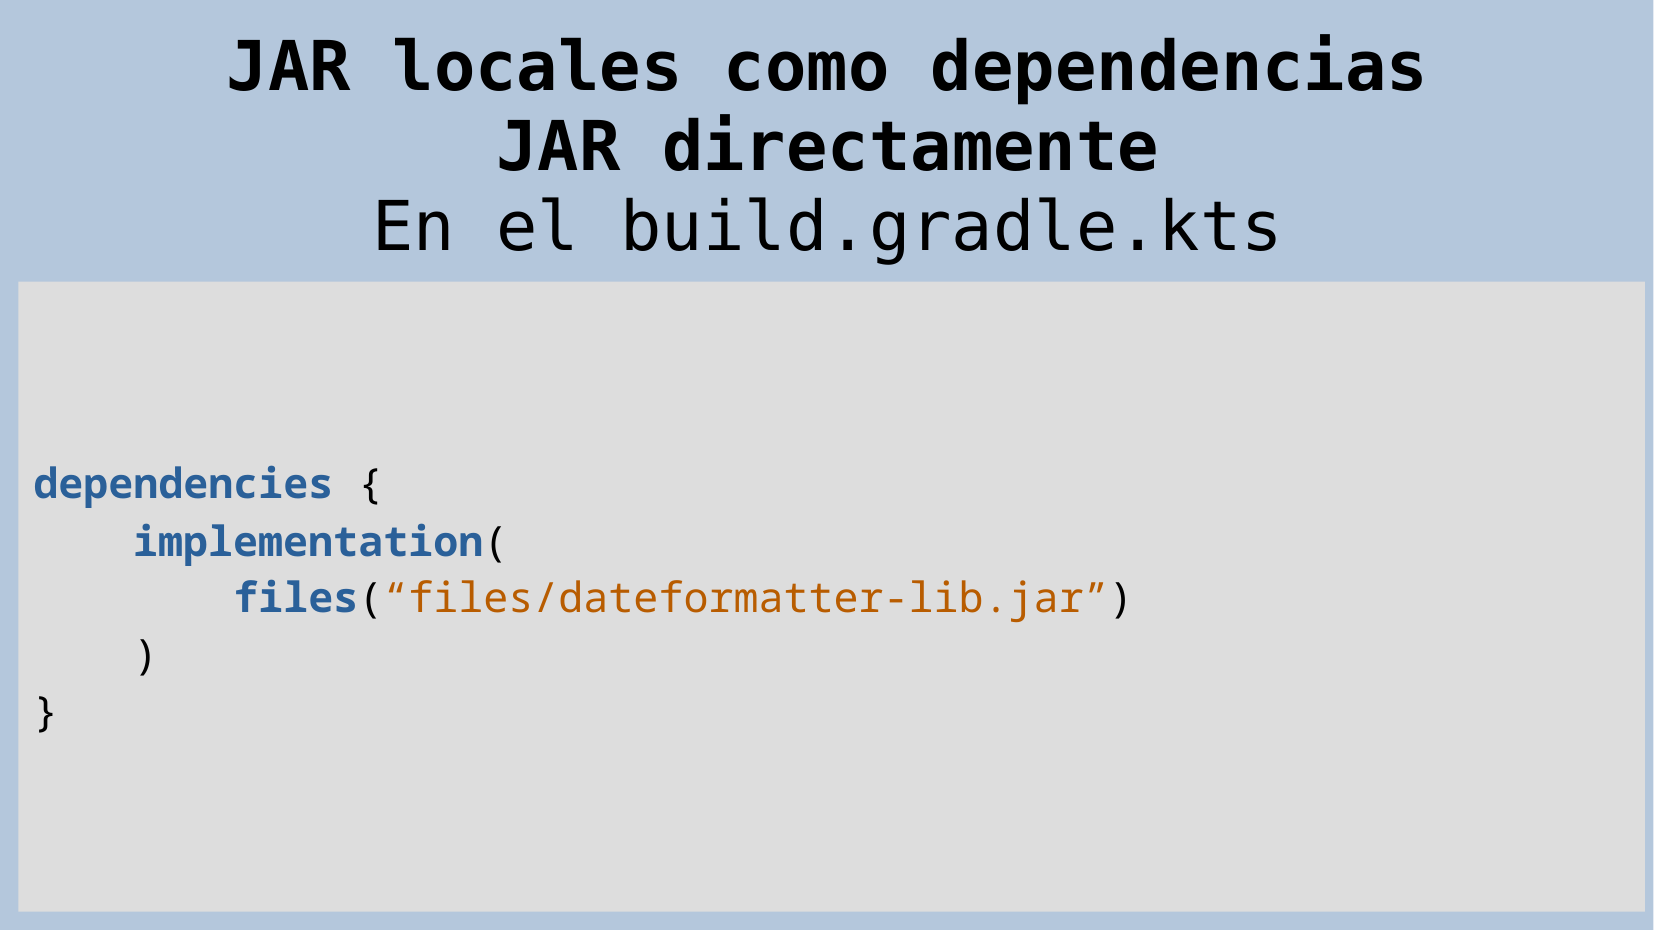

# JAR locales como dependencias JAR directamente En el build.gradle.kts
dependencies {
 implementation(
 files(“files/dateformatter-lib.jar”)
 )
}